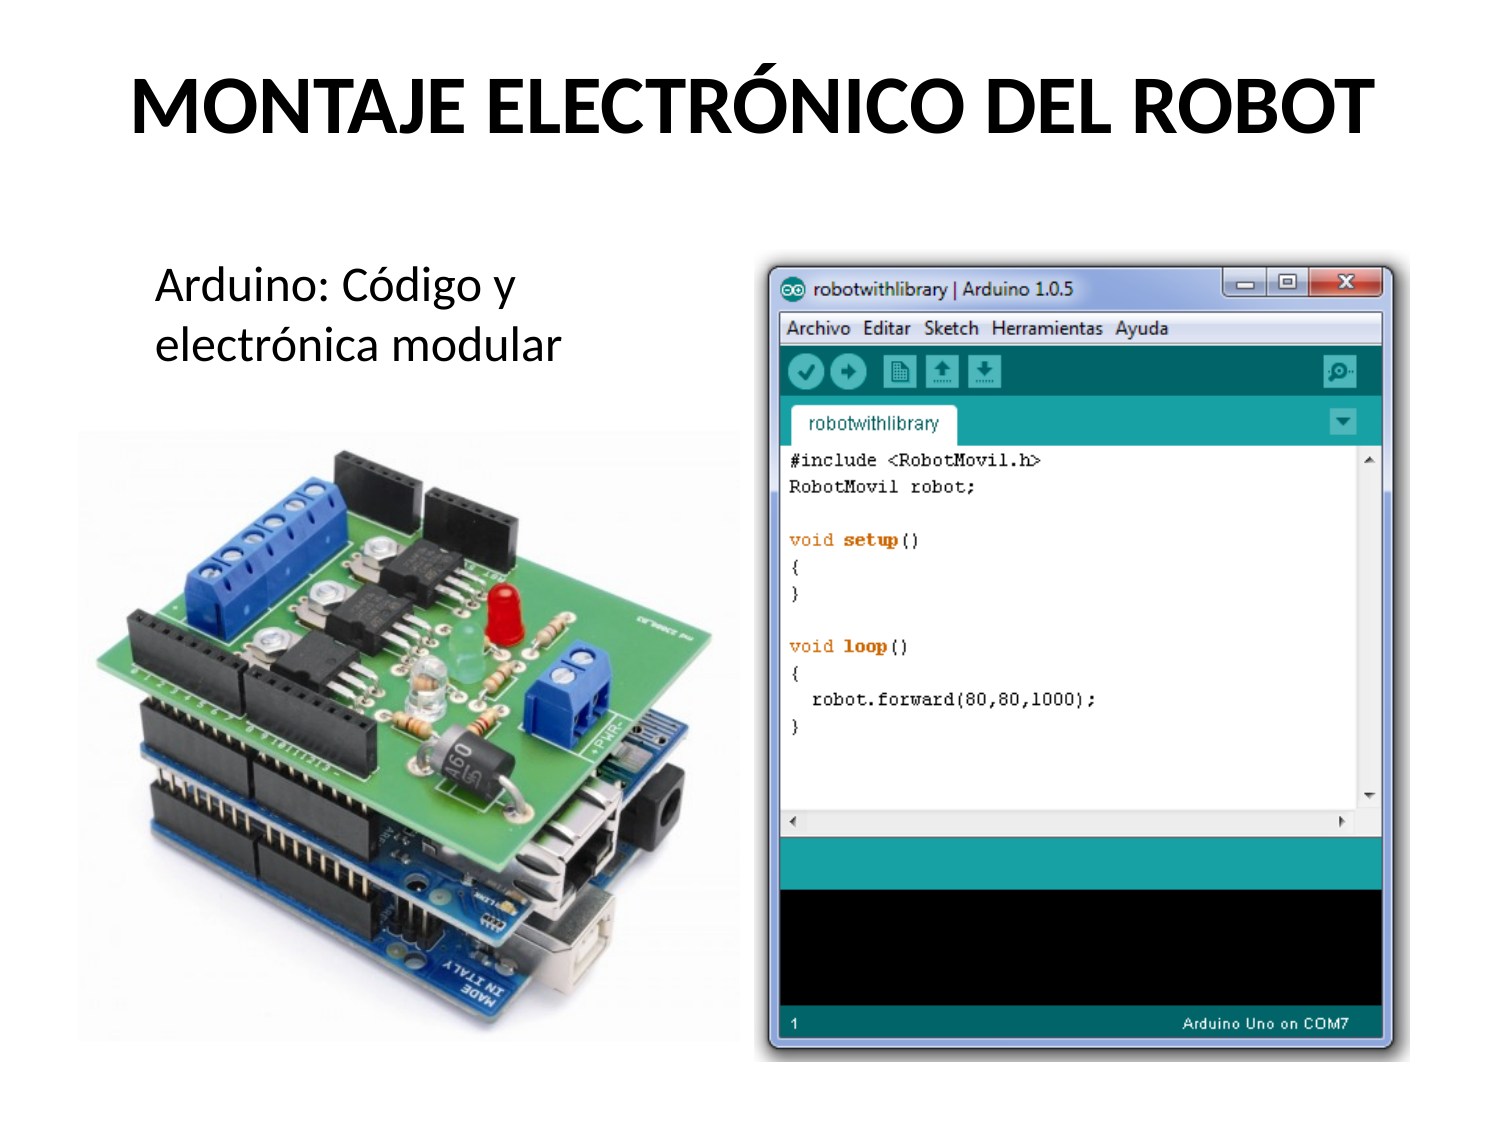

MONTAJE ELECTRÓNICO DEL ROBOT
Arduino: Código y electrónica modular